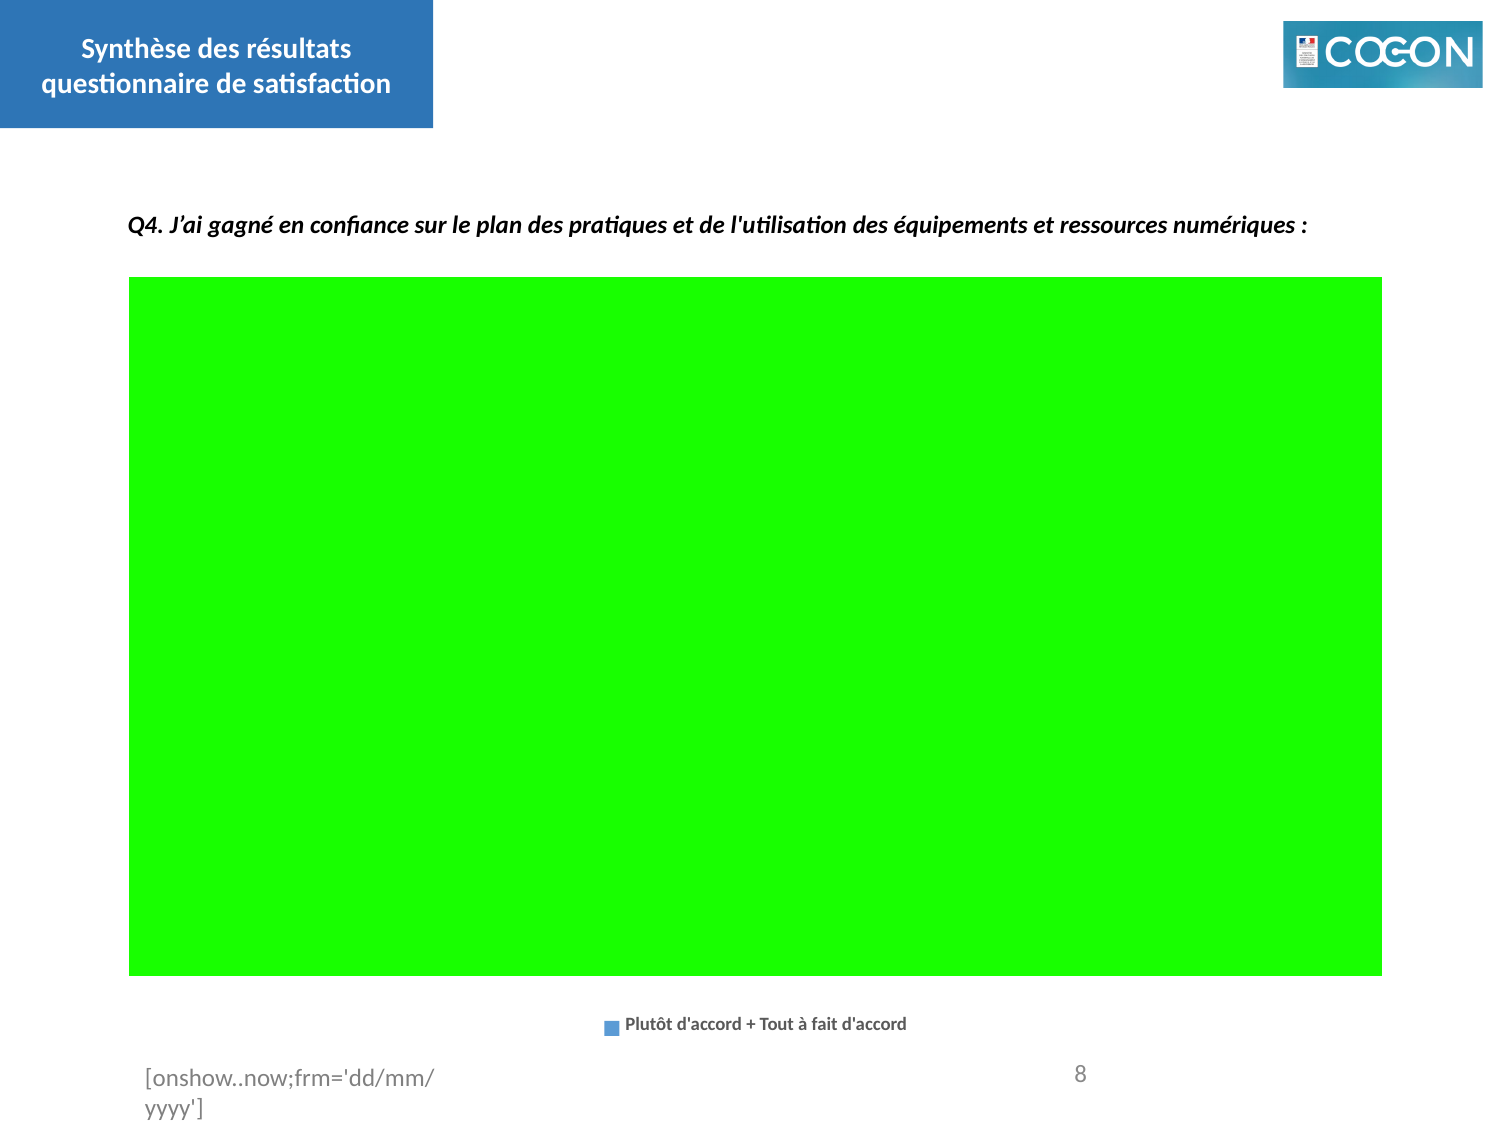

Synthèse des résultats questionnaire de satisfaction
Q4. J’ai gagné en confiance sur le plan des pratiques et de l'utilisation des équipements et ressources numériques :
Plutôt d'accord + Tout à fait d'accord
[onshow..now;frm='dd/mm/yyyy']